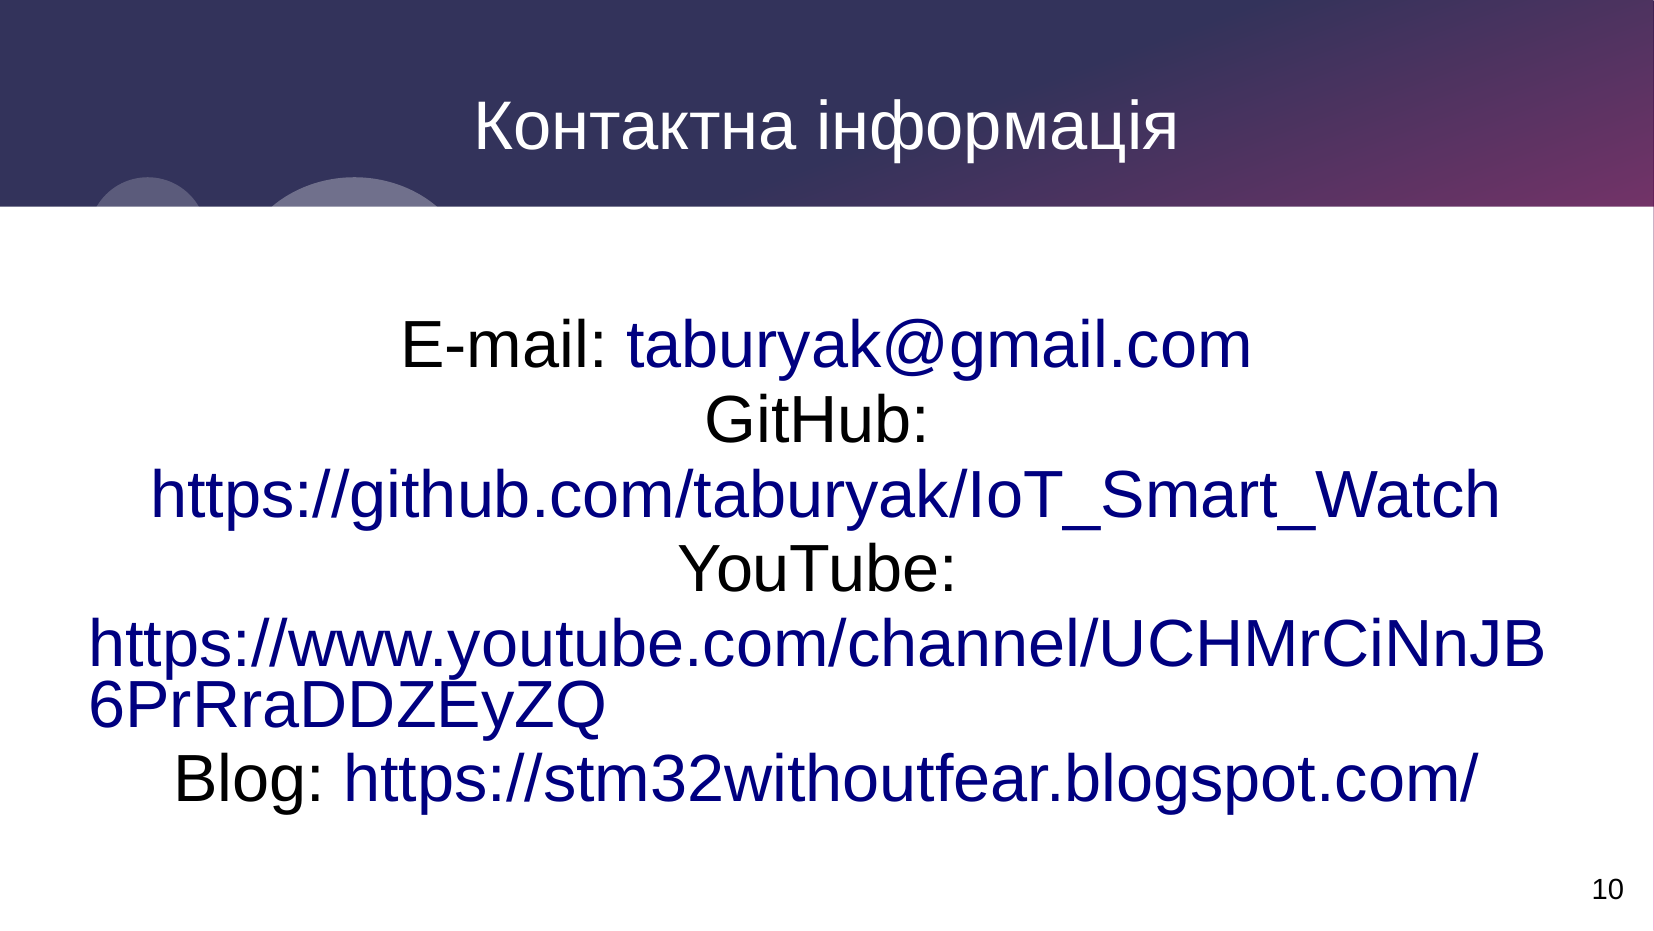

# Контактна інформація
E-mail: taburyak@gmail.com
GitHub: https://github.com/taburyak/IoT_Smart_Watch
YouTube: https://www.youtube.com/channel/UCHMrCiNnJB6PrRraDDZEyZQ
Blog: https://stm32withoutfear.blogspot.com/